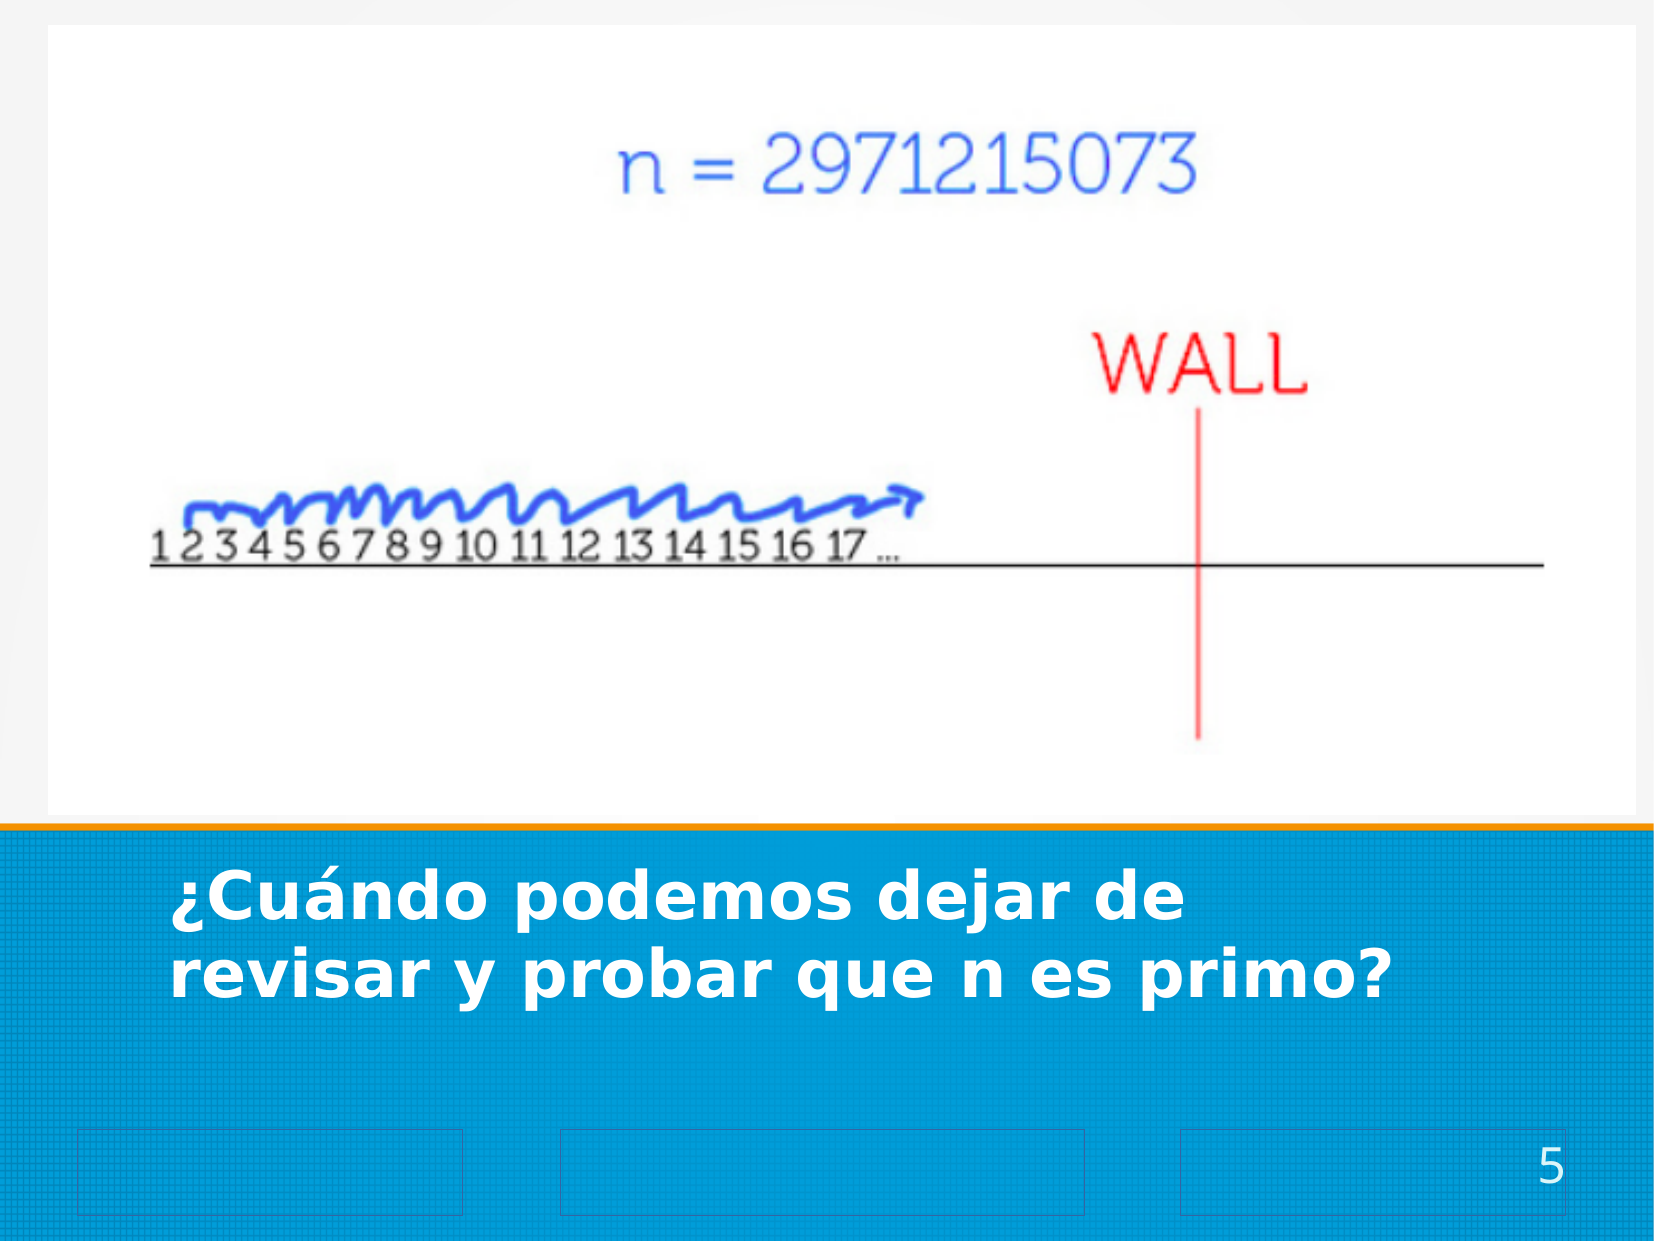

¿Cuándo podemos dejar de revisar y probar que n es primo?
5